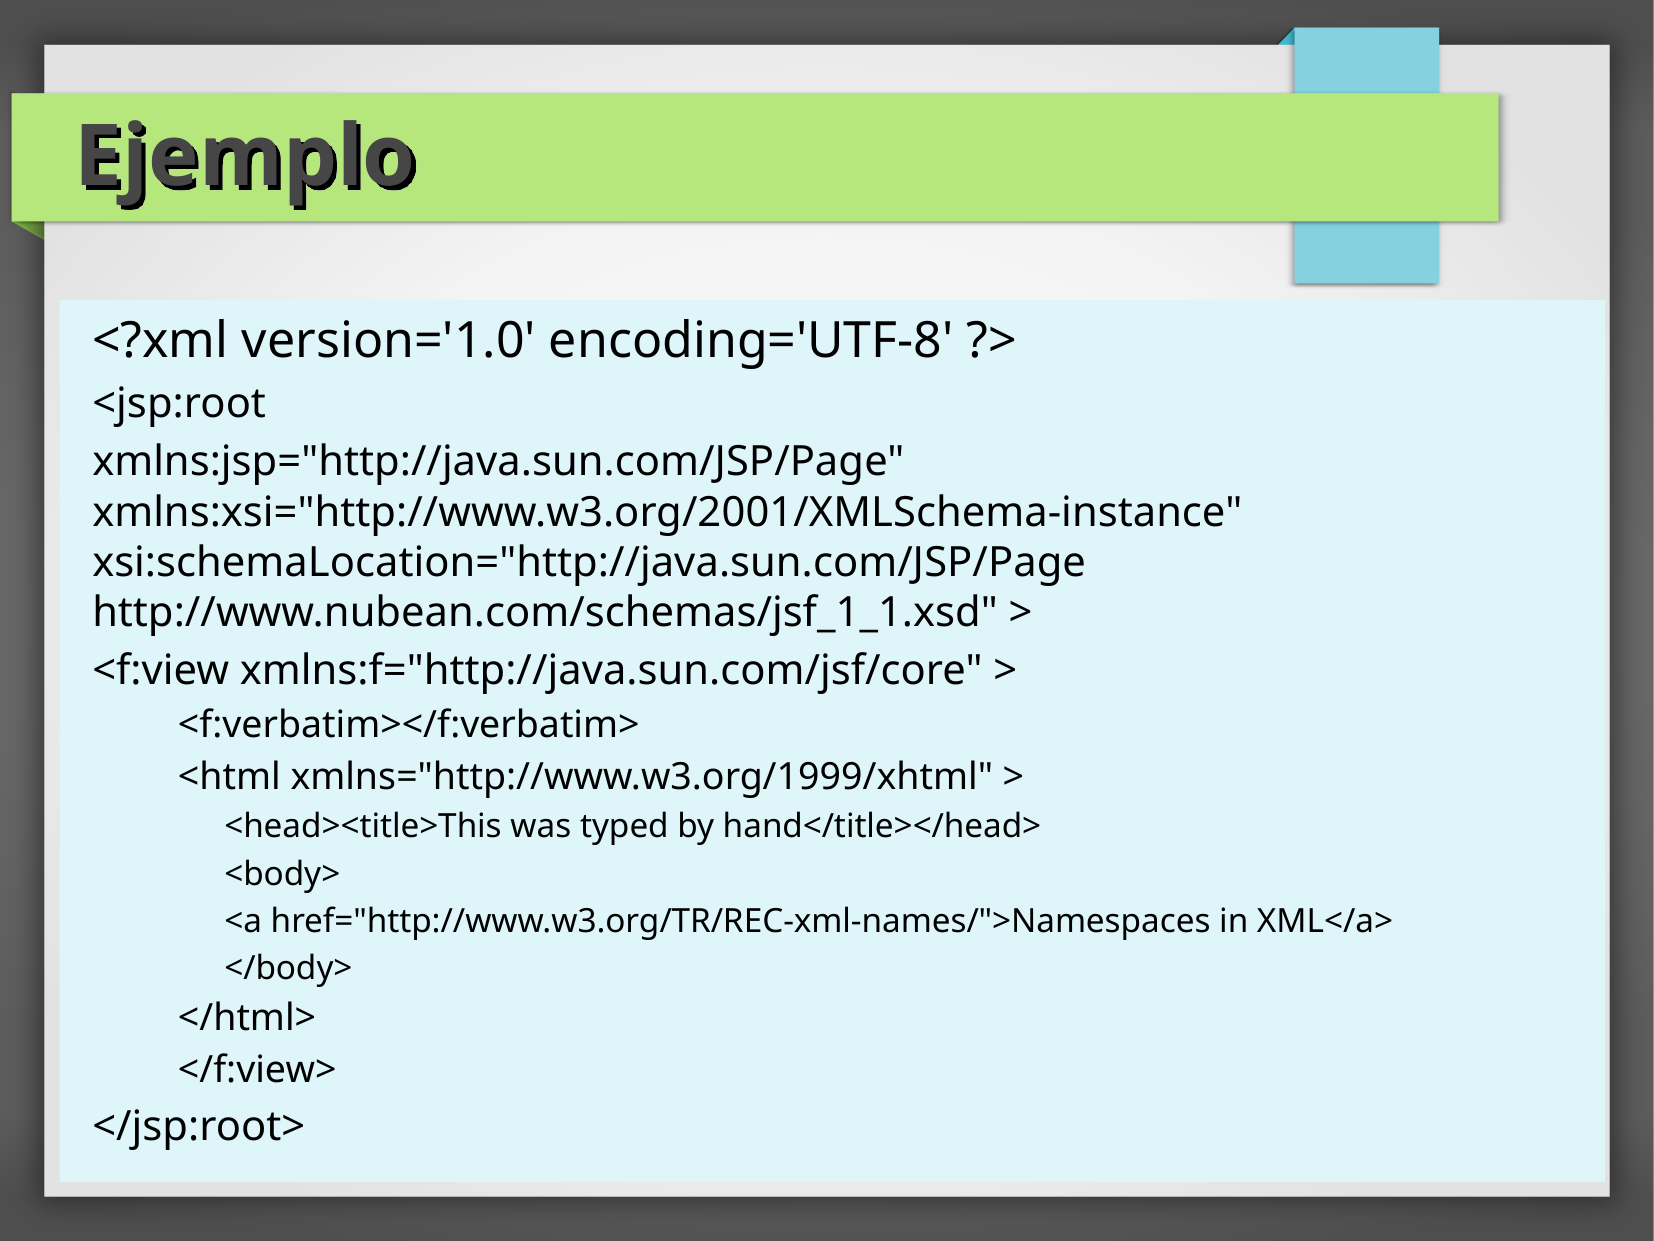

# Ejemplo
<?xml version='1.0' encoding='UTF-8' ?>
<jsp:root
xmlns:jsp="http://java.sun.com/JSP/Page" xmlns:xsi="http://www.w3.org/2001/XMLSchema-instance" xsi:schemaLocation="http://java.sun.com/JSP/Page http://www.nubean.com/schemas/jsf_1_1.xsd" >
<f:view xmlns:f="http://java.sun.com/jsf/core" >
<f:verbatim></f:verbatim>
<html xmlns="http://www.w3.org/1999/xhtml" >
<head><title>This was typed by hand</title></head>
<body>
<a href="http://www.w3.org/TR/REC-xml-names/">Namespaces in XML</a>
</body>
</html>
</f:view>
</jsp:root>
Curso 2014/15
Acceso a Datos
17